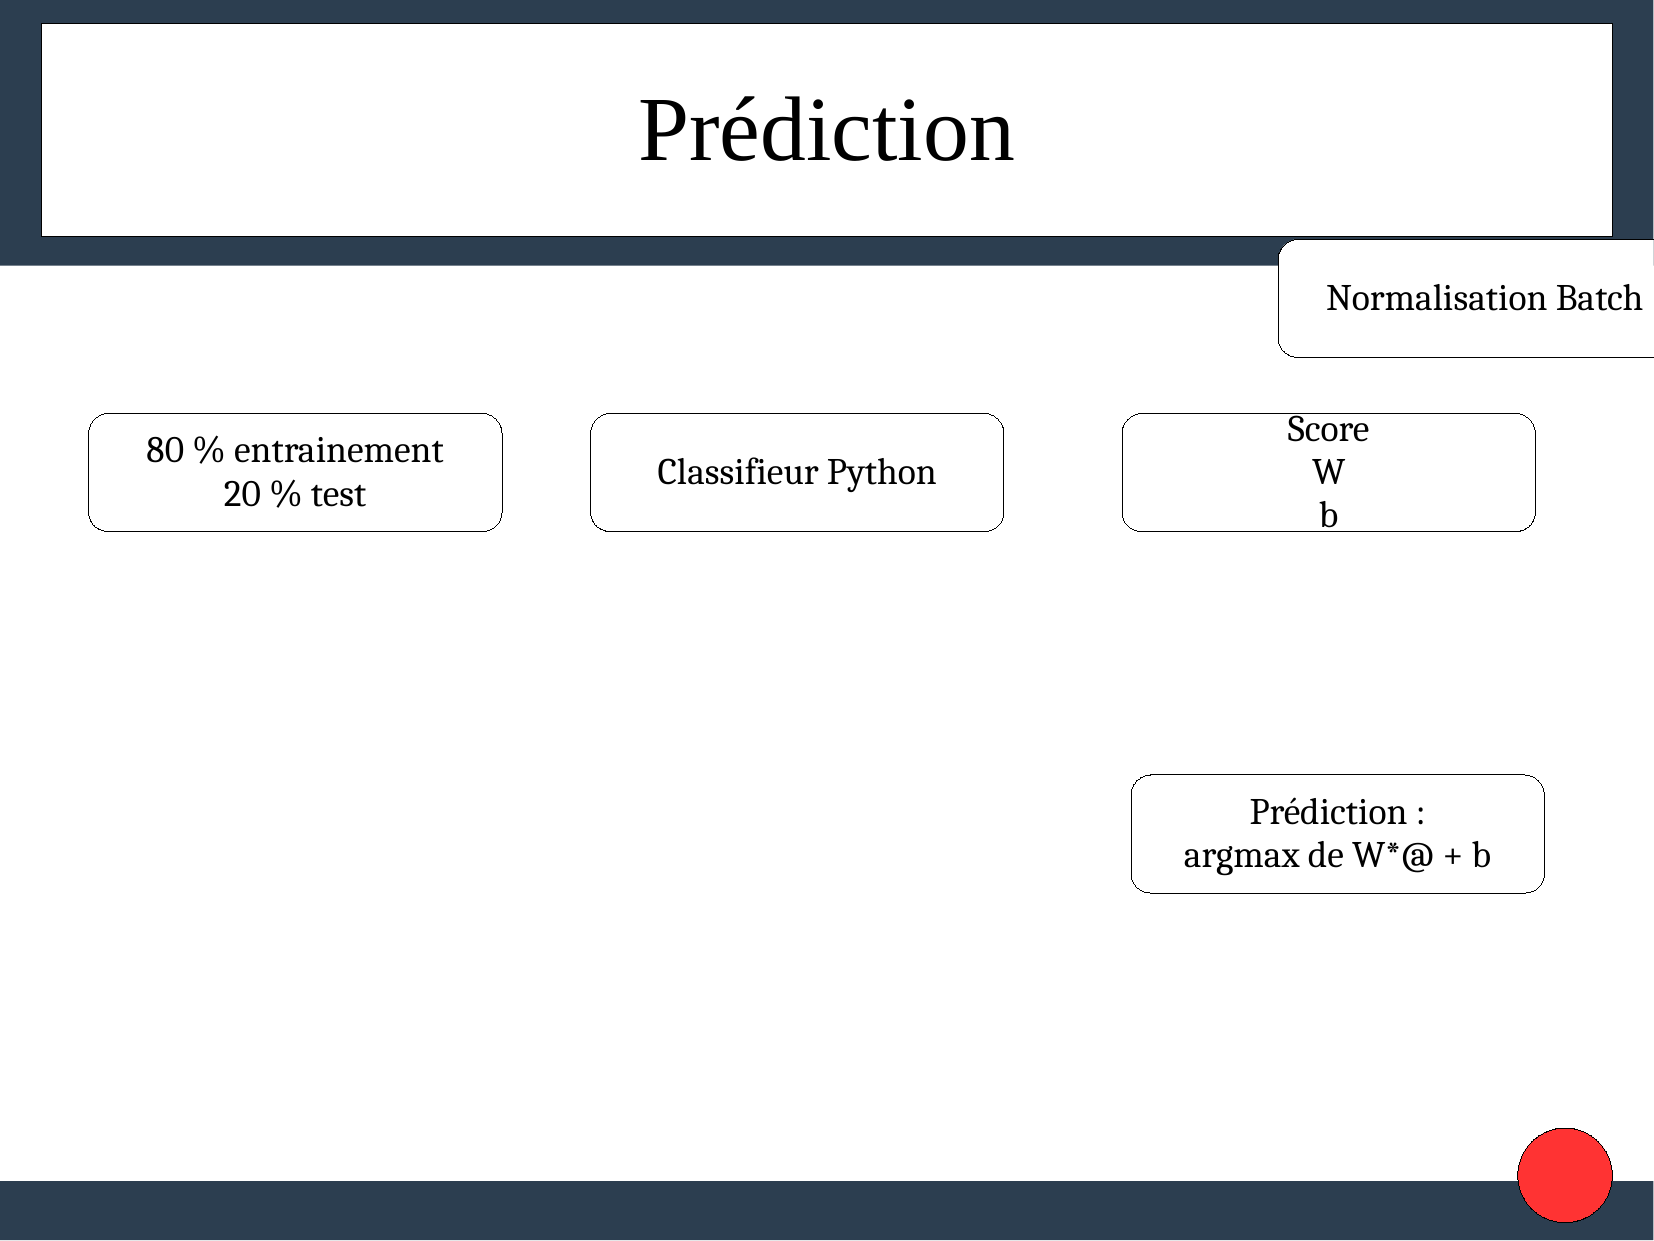

Prédiction
Normalisation Batch
80 % entrainement
20 % test
Classifieur Python
Score
W
b
Prédiction :
argmax de W*@ + b